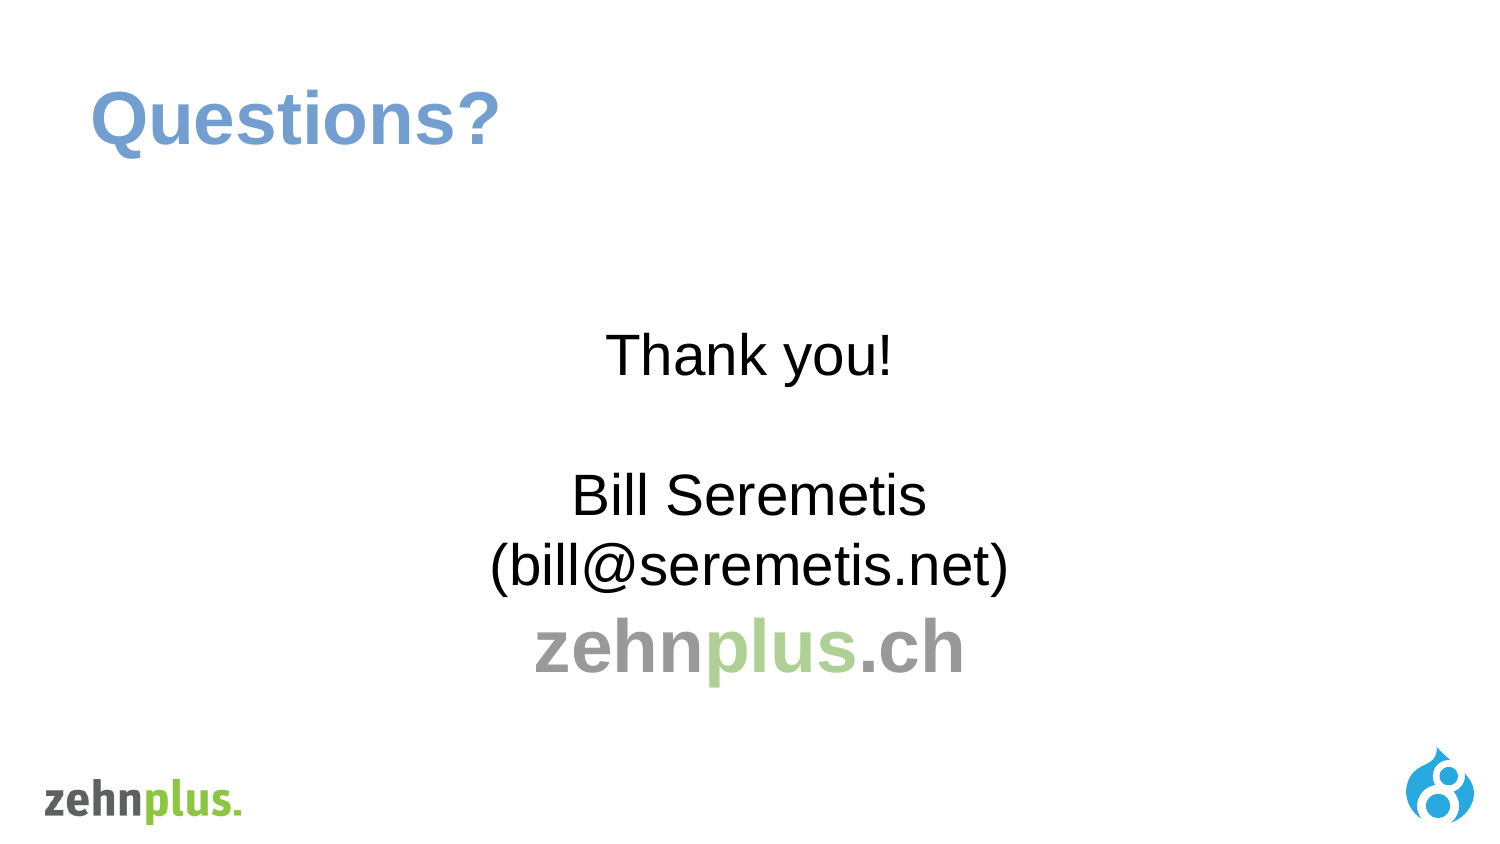

Questions?
# Thank you!
Bill Seremetis
(bill@seremetis.net)
zehnplus.ch